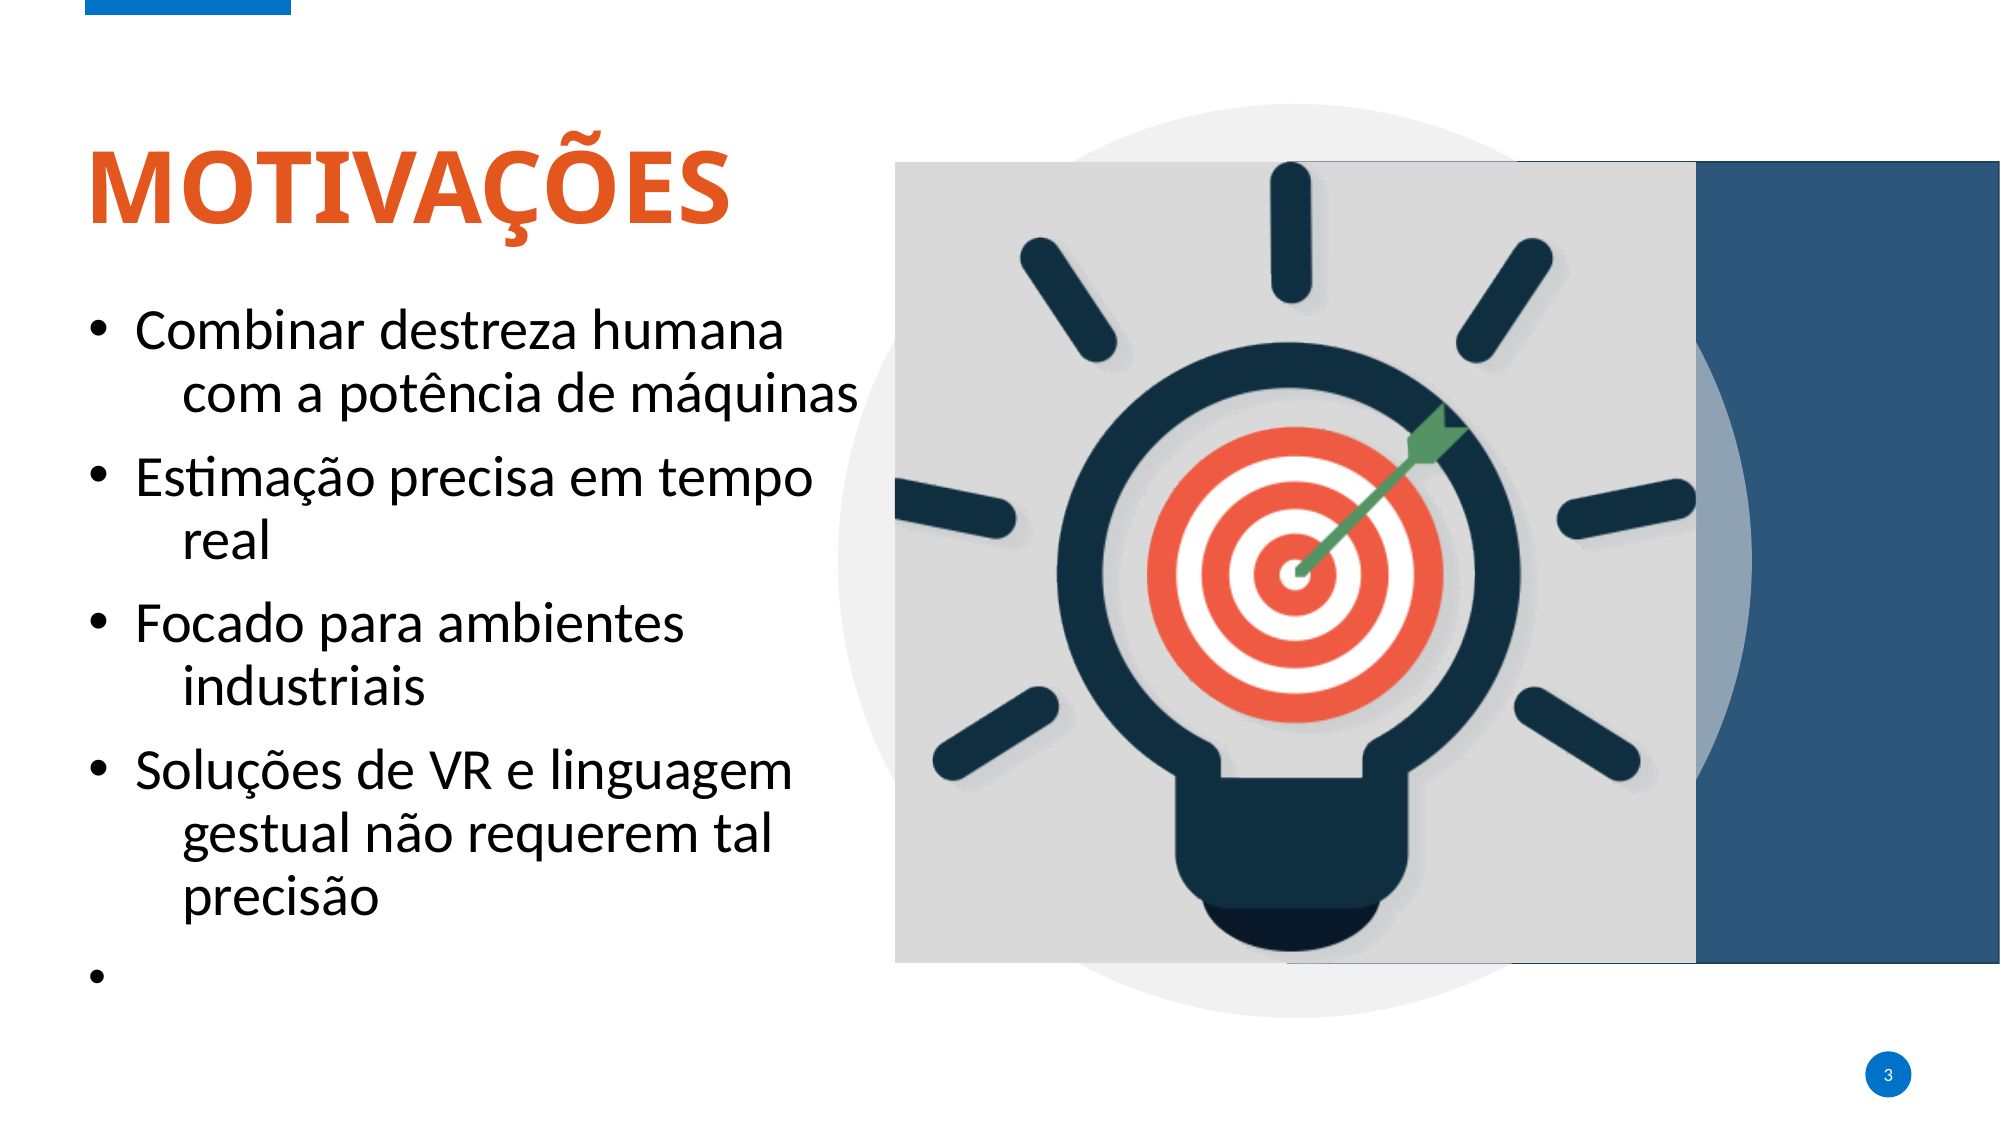

# Motivações
Combinar destreza humana com a potência de máquinas
Estimação precisa em tempo real
Focado para ambientes industriais
Soluções de VR e linguagem gestual não requerem tal precisão